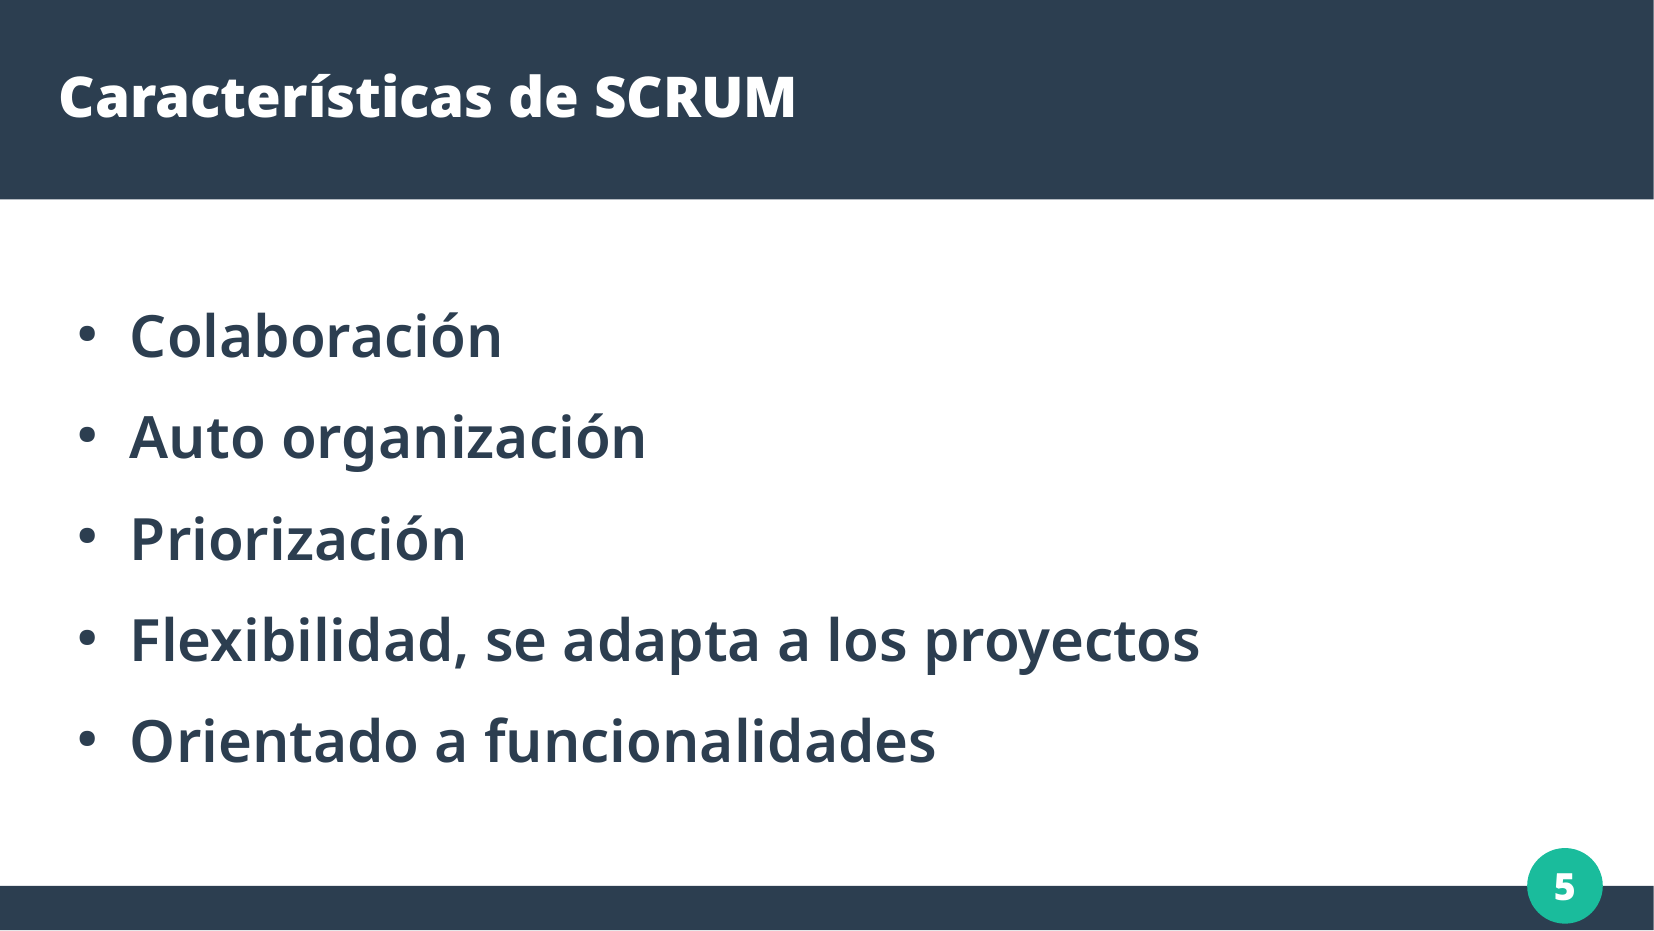

# Características de SCRUM
Colaboración
Auto organización
Priorización
Flexibilidad, se adapta a los proyectos
Orientado a funcionalidades